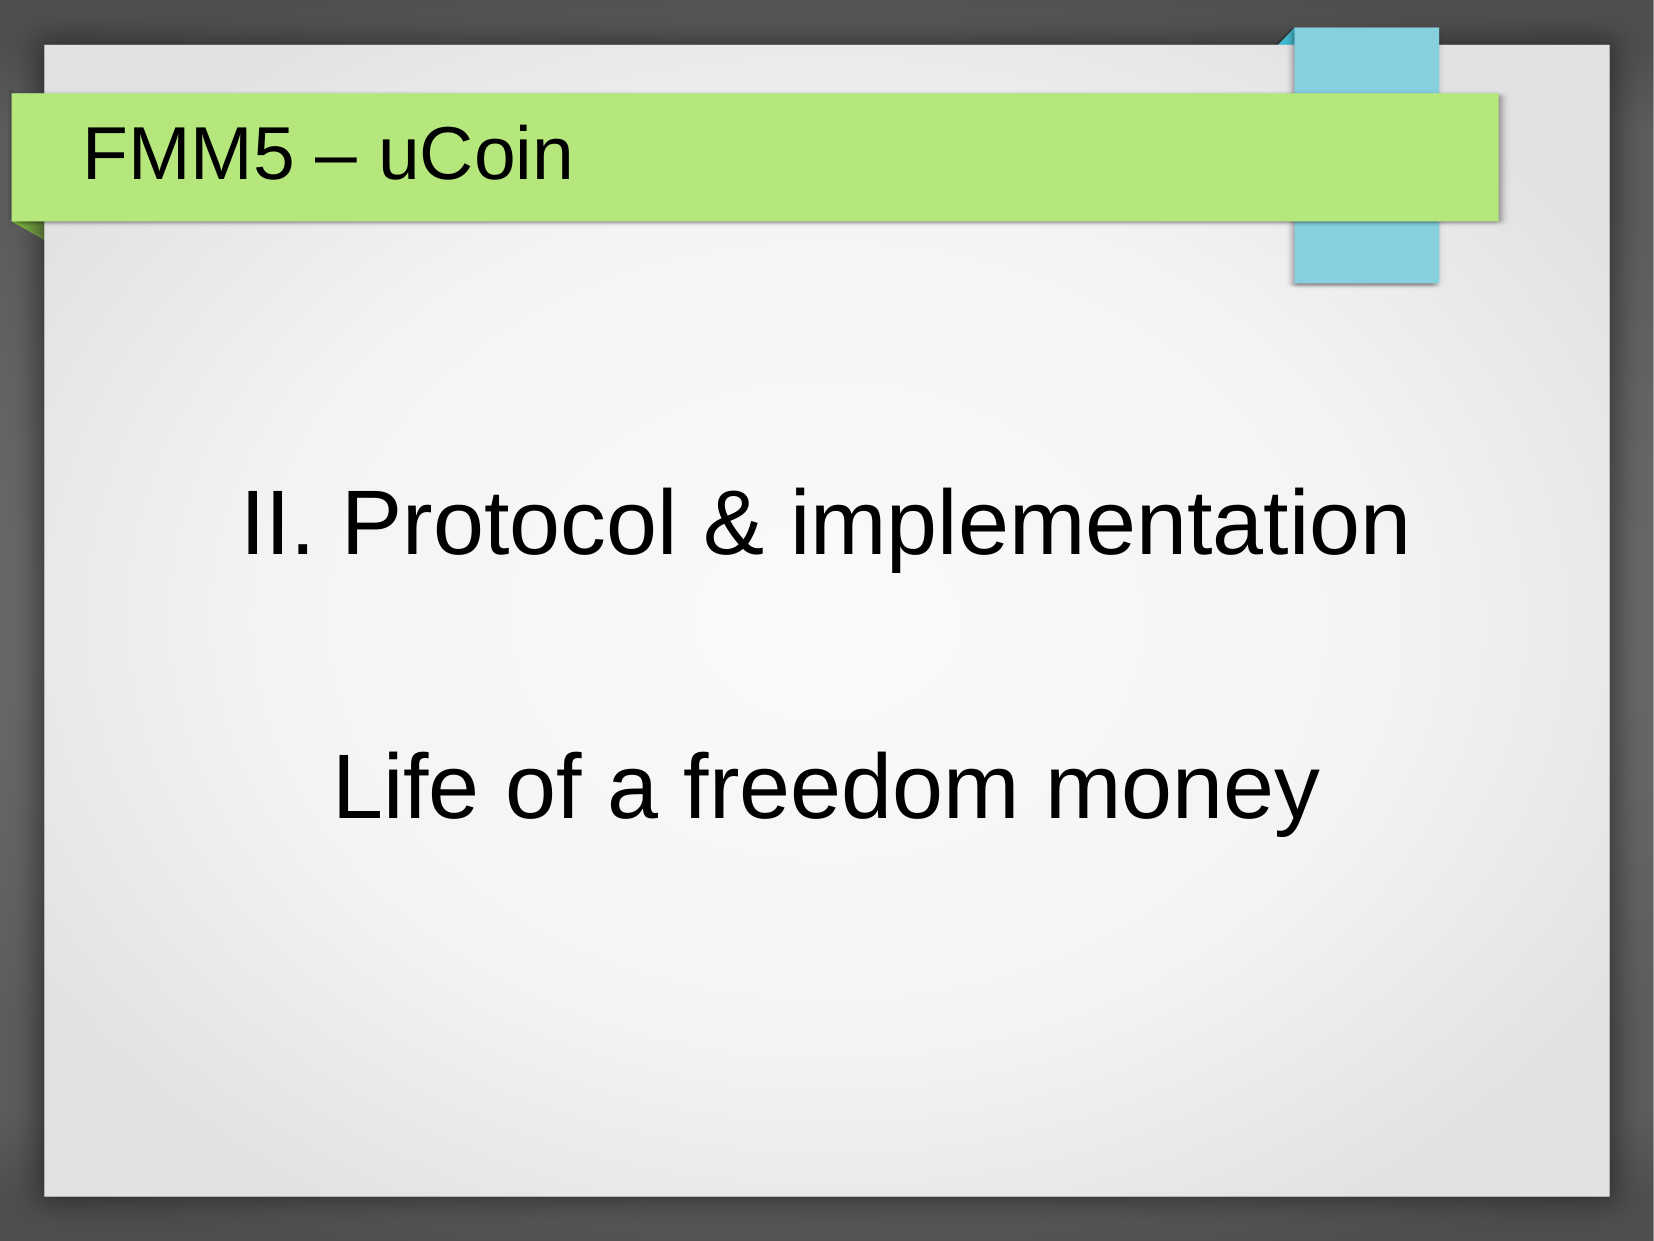

# FMM5 – uCoin
II. Protocol & implementation
Life of a freedom money